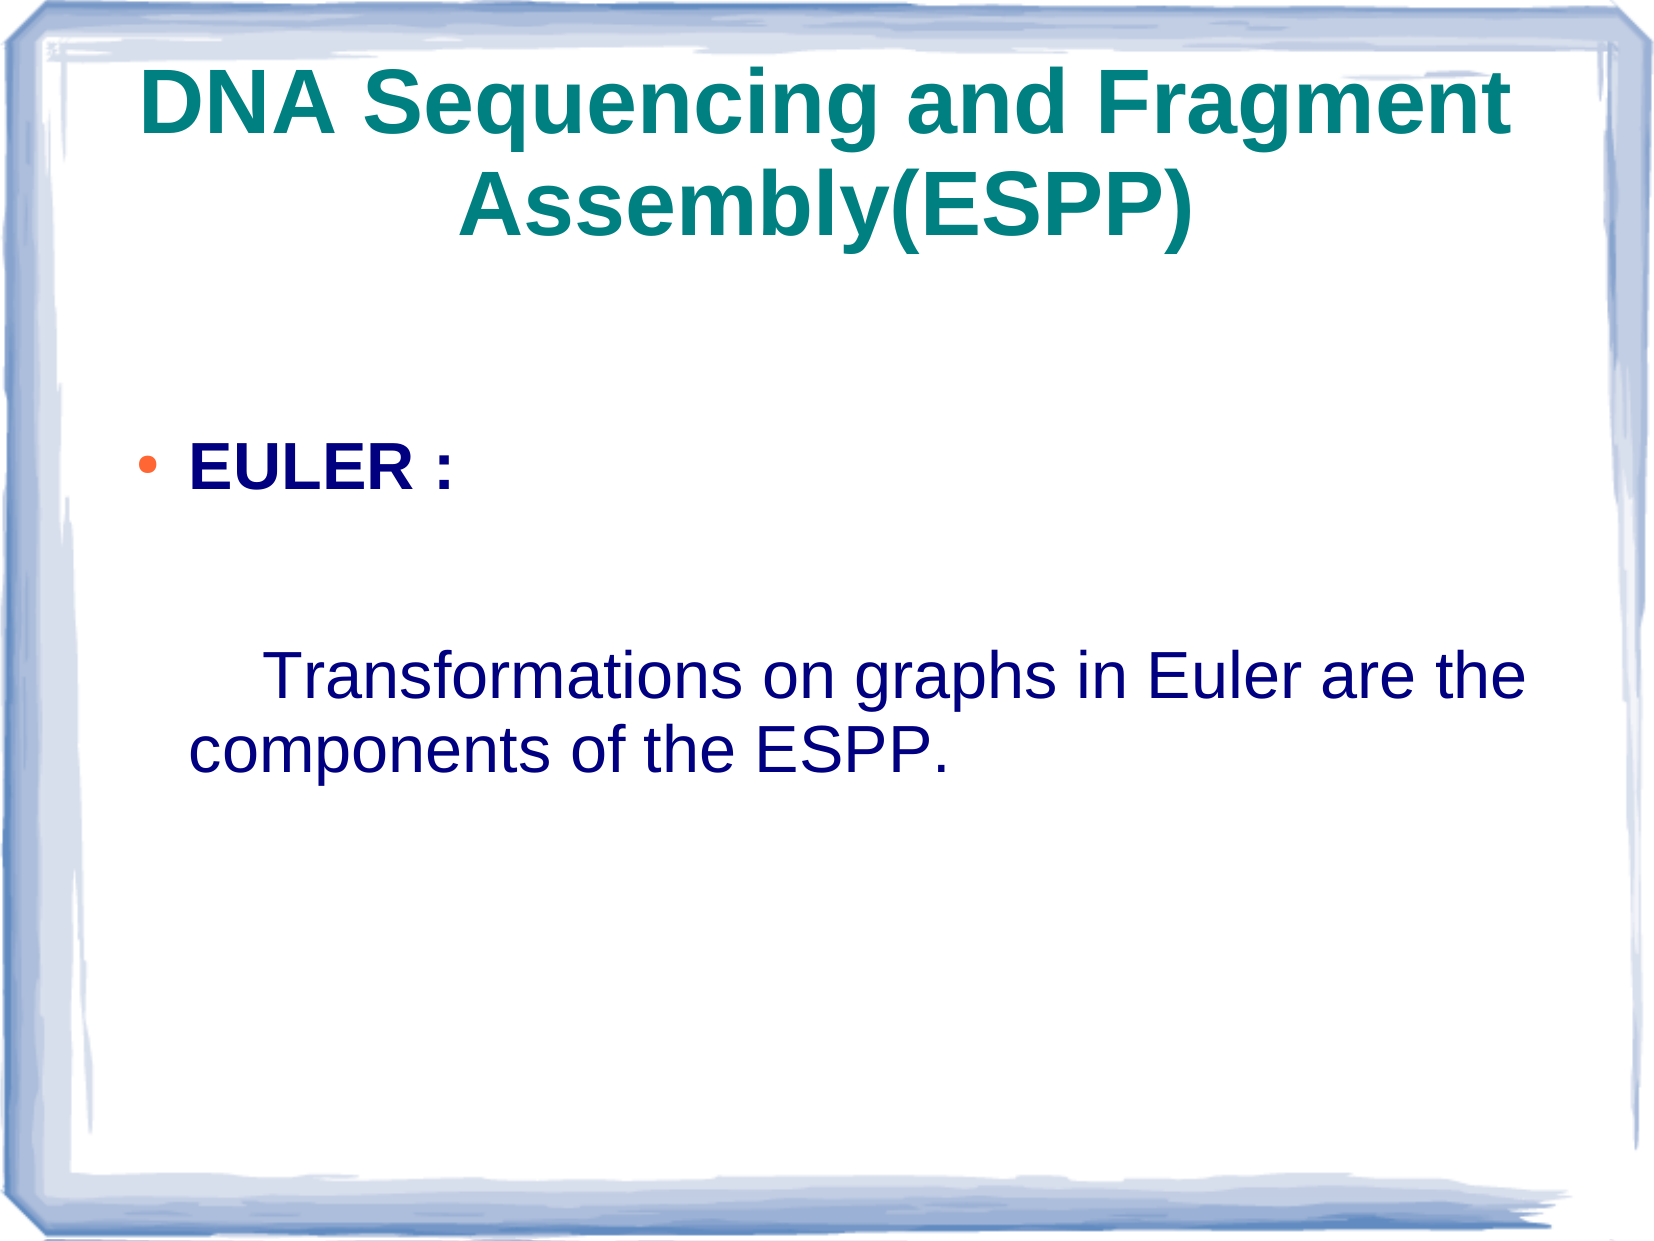

# DNA Sequencing and Fragment Assembly(ESPP)
EULER :
 Transformations on graphs in Euler are the components of the ESPP.